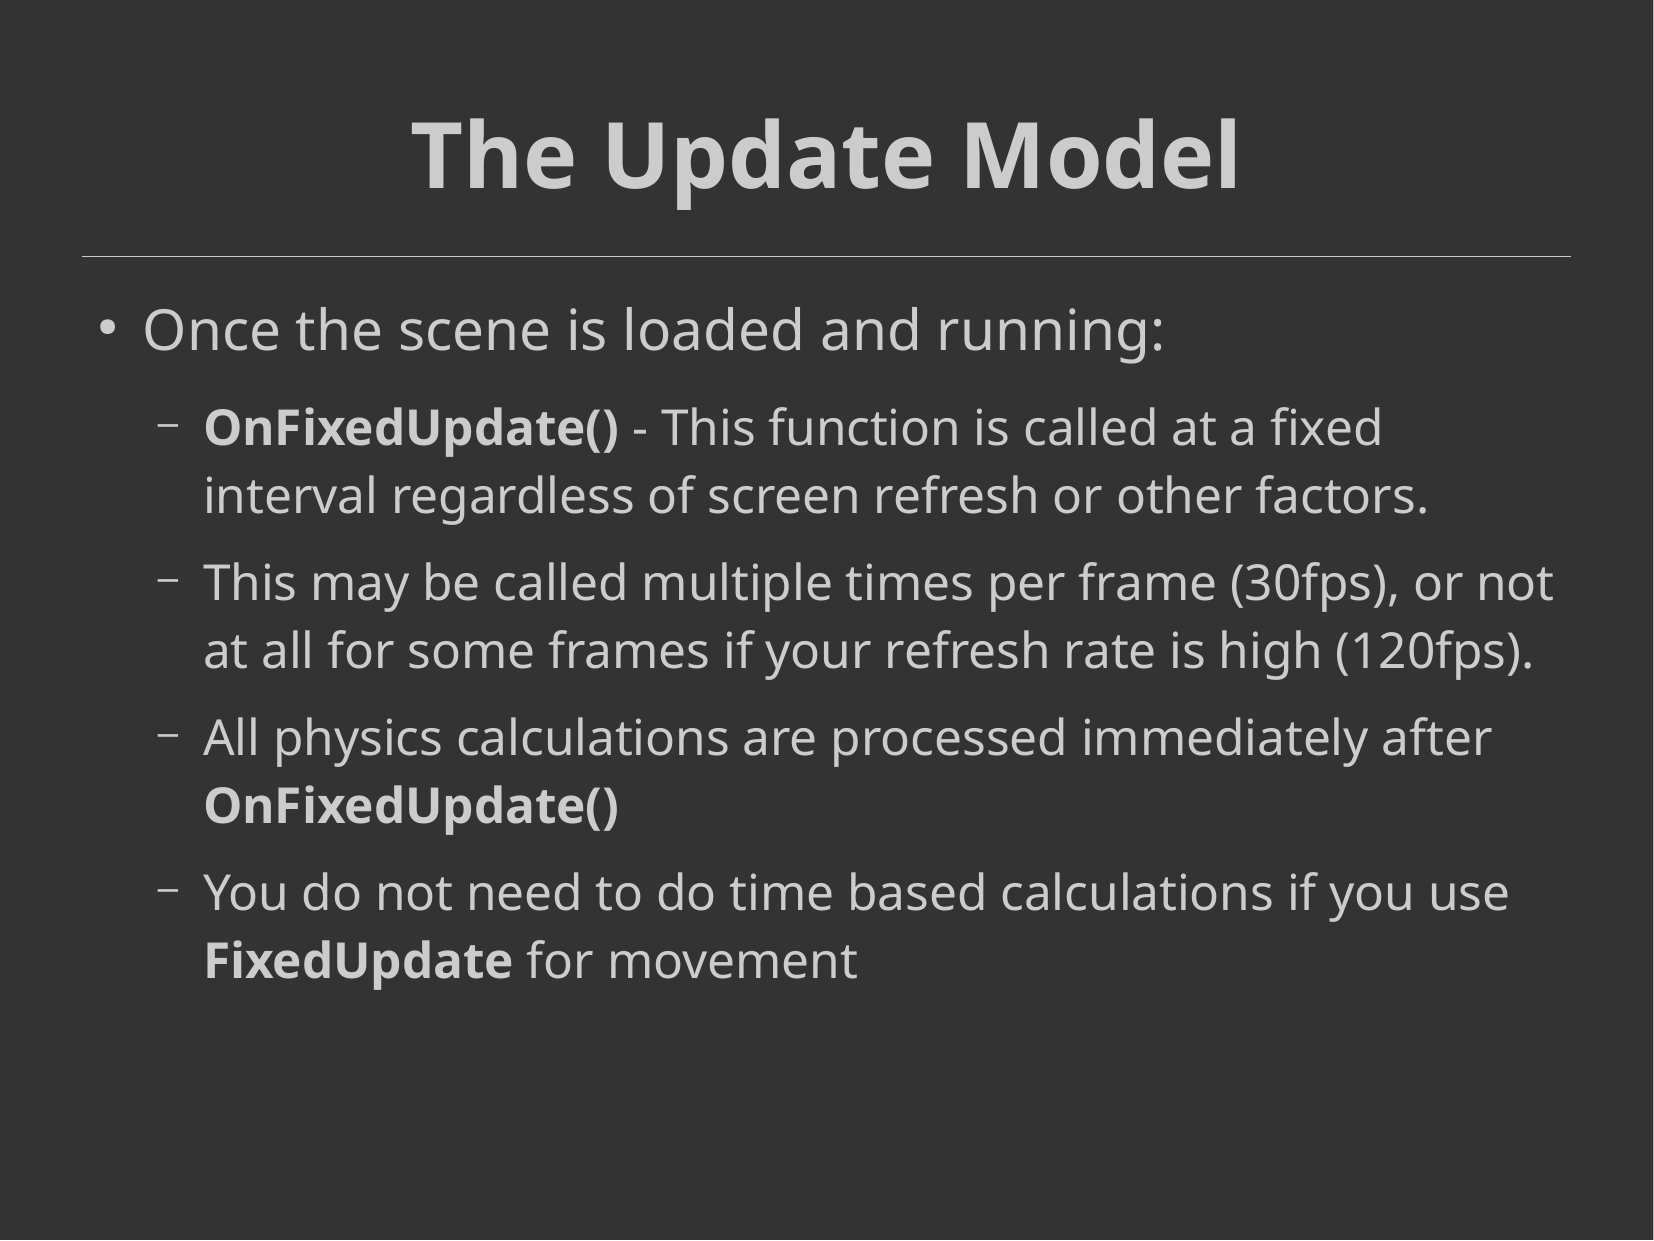

# The Update Model
Once the scene is loaded and running:
OnFixedUpdate() - This function is called at a fixed interval regardless of screen refresh or other factors.
This may be called multiple times per frame (30fps), or not at all for some frames if your refresh rate is high (120fps).
All physics calculations are processed immediately after OnFixedUpdate()
You do not need to do time based calculations if you use FixedUpdate for movement